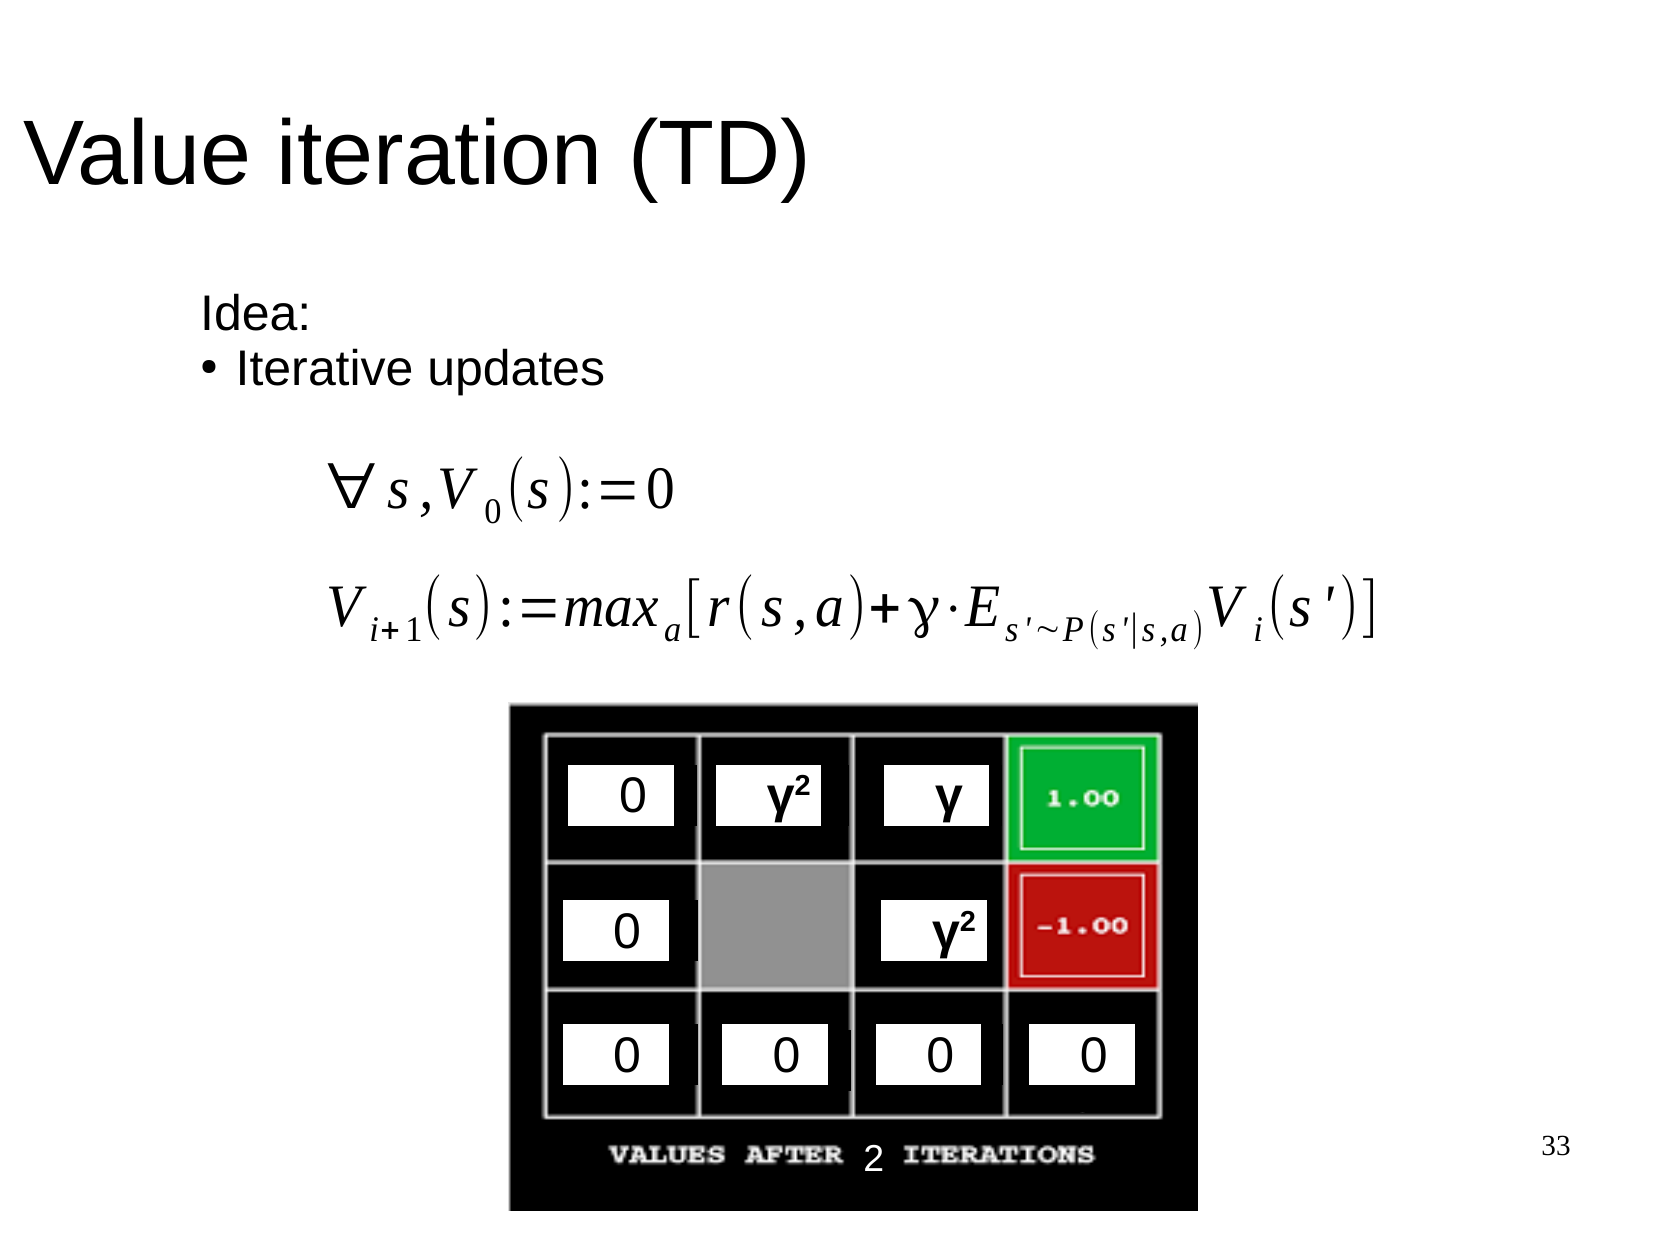

# Value iteration (TD)
Idea:
Iterative updates
0
γ2
γ
0
γ2
0
0
0
0
33
2